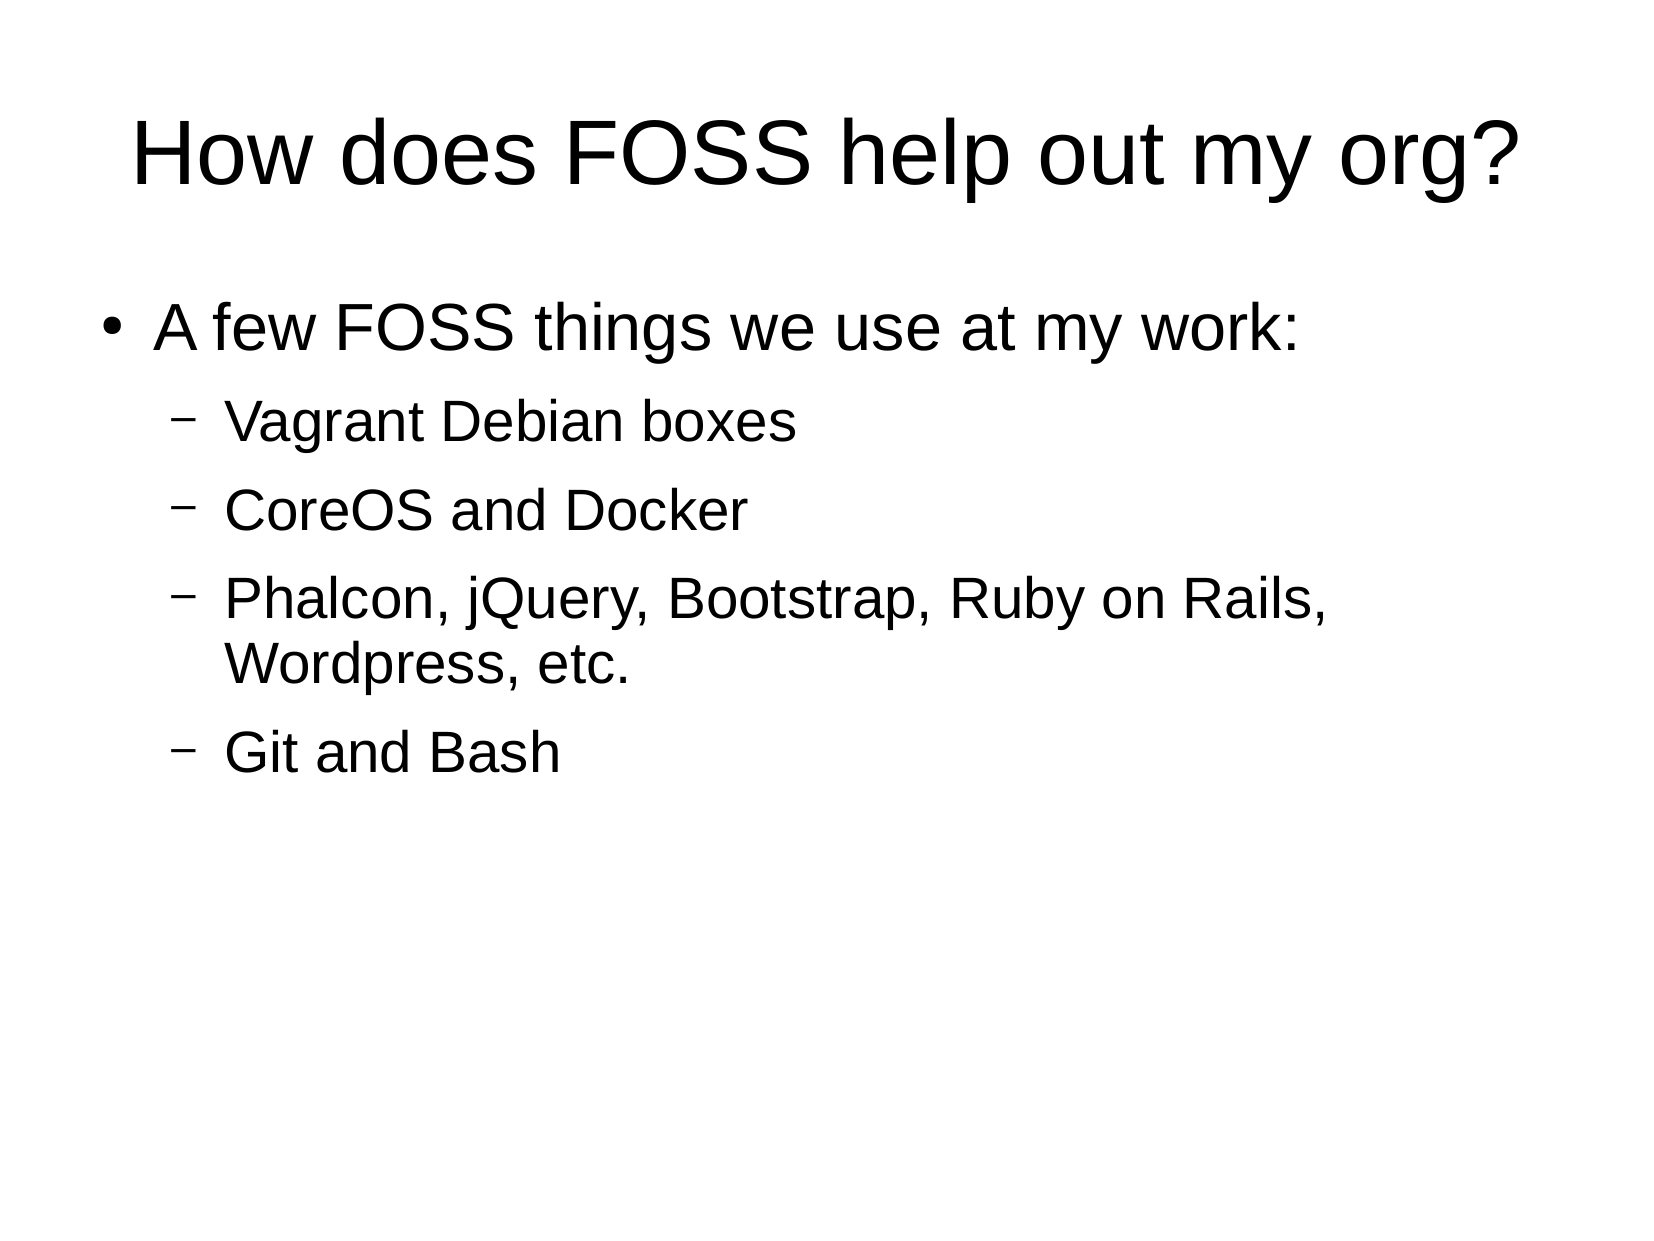

# How does FOSS help out my org?
A few FOSS things we use at my work:
Vagrant Debian boxes
CoreOS and Docker
Phalcon, jQuery, Bootstrap, Ruby on Rails, Wordpress, etc.
Git and Bash